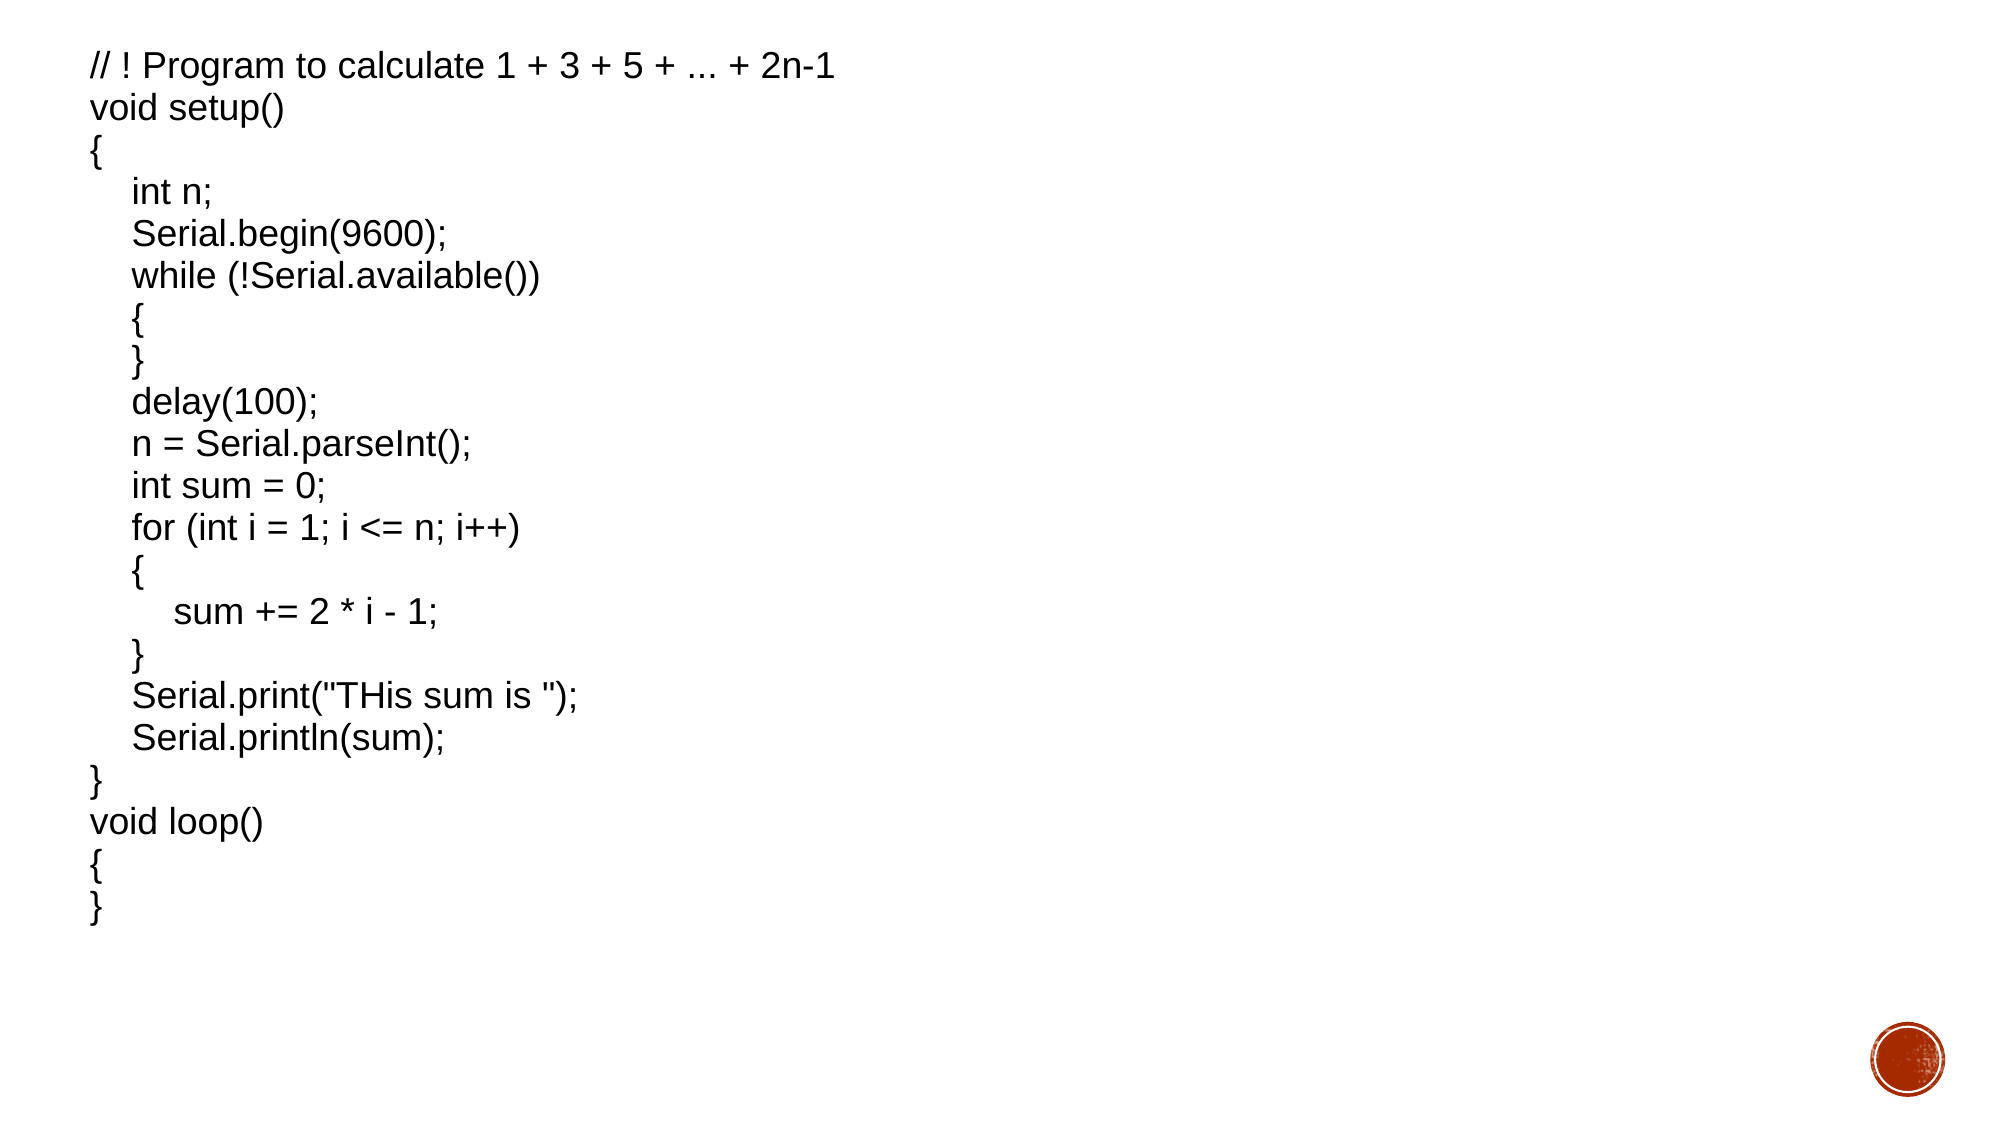

// ! Program to calculate 1 + 3 + 5 + ... + 2n-1
void setup()
{
 int n;
 Serial.begin(9600);
 while (!Serial.available())
 {
 }
 delay(100);
 n = Serial.parseInt();
 int sum = 0;
 for (int i = 1; i <= n; i++)
 {
 sum += 2 * i - 1;
 }
 Serial.print("THis sum is ");
 Serial.println(sum);
}
void loop()
{
}